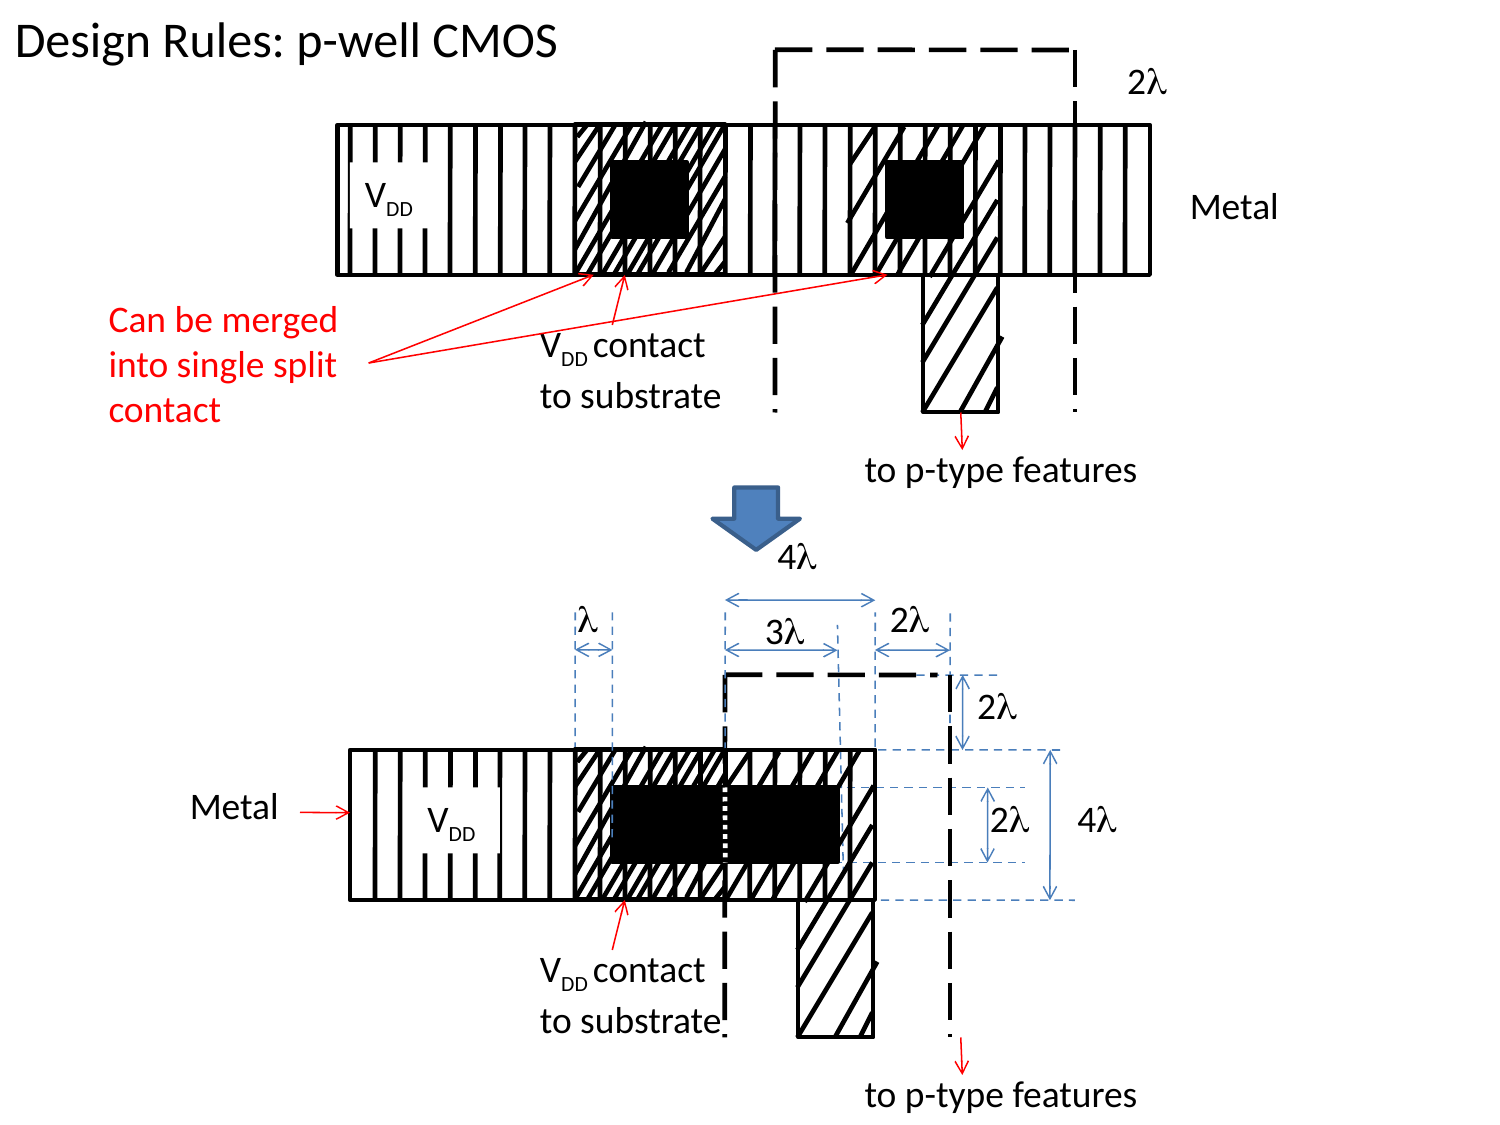

Design Rules: p-well CMOS
2
VDD
Metal
Can be merged into single split contact
VDD contact to substrate
to p-type features
4

2
3
2
Metal
VDD
2
4
VDD contact to substrate
to p-type features